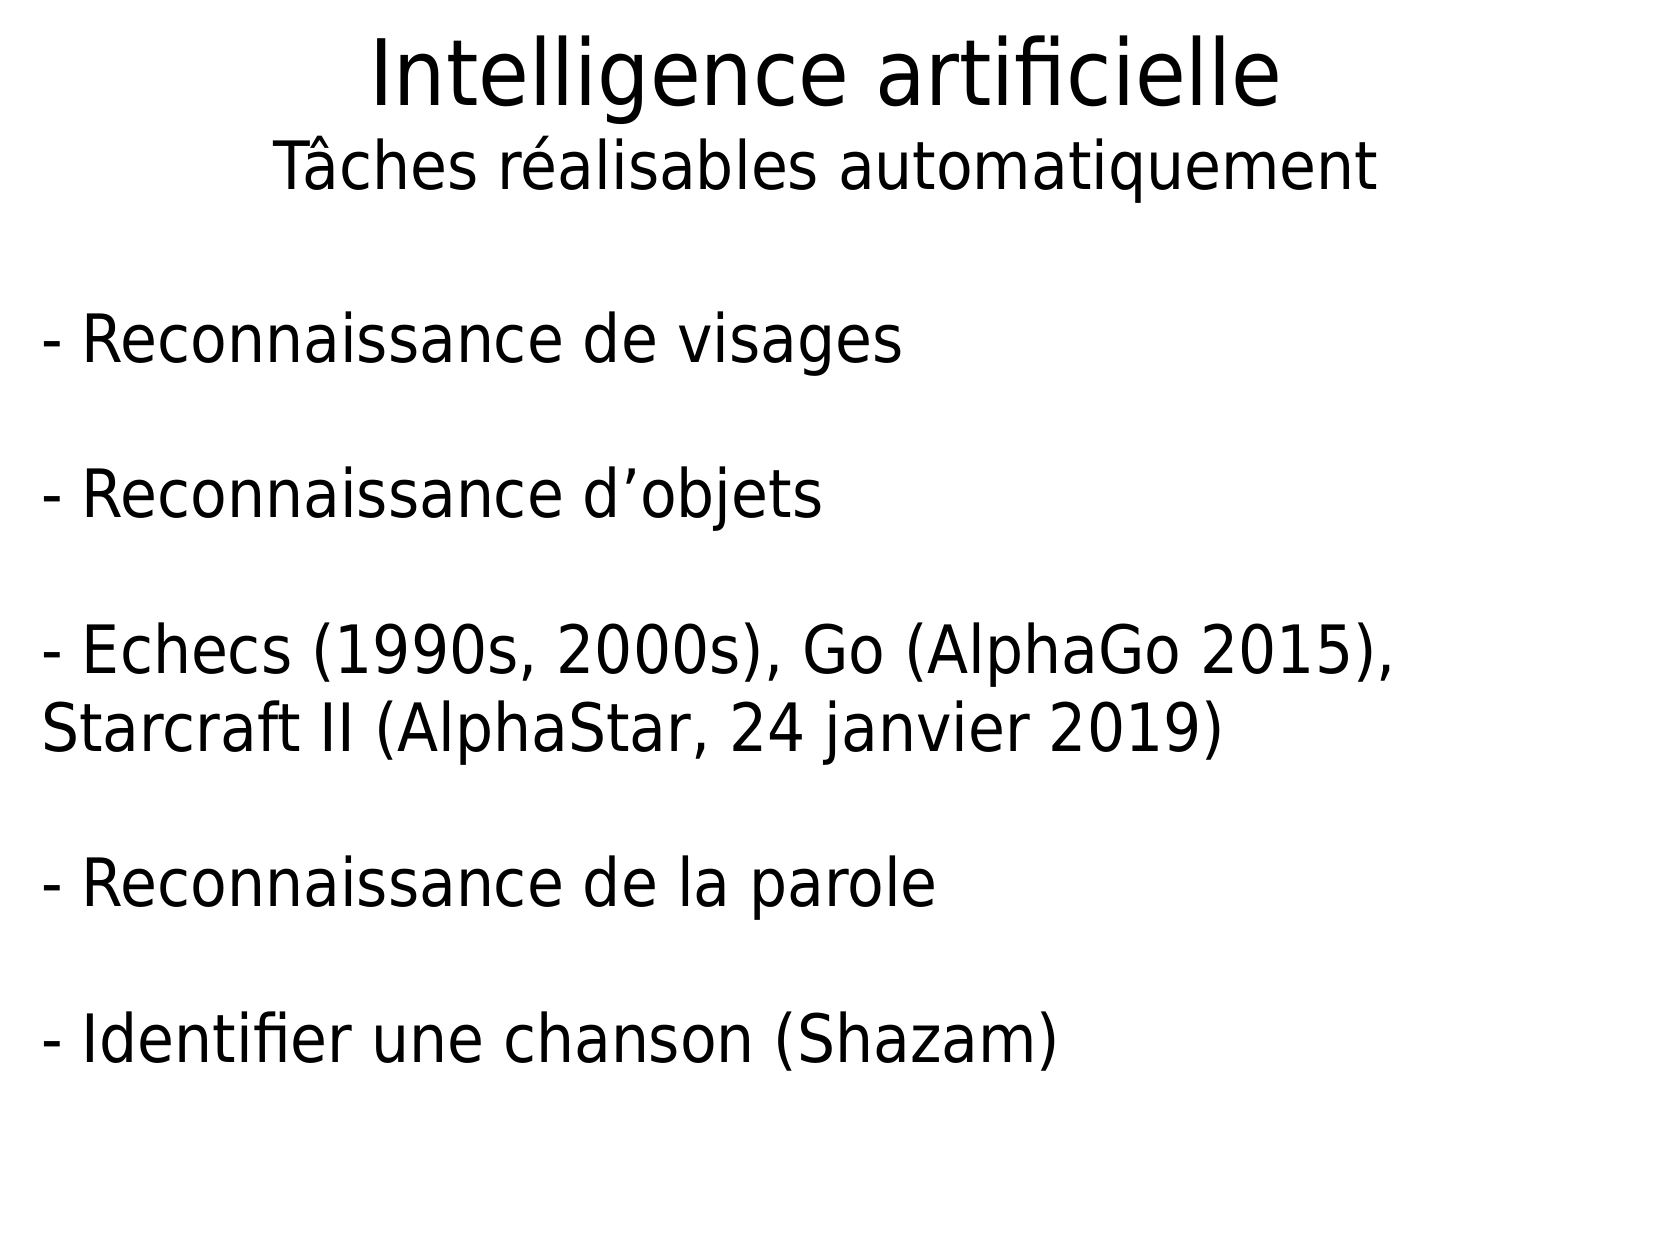

# Intelligence artificielle Tâches réalisables automatiquement
- Reconnaissance de visages
- Reconnaissance d’objets
- Echecs (1990s, 2000s), Go (AlphaGo 2015), Starcraft II (AlphaStar, 24 janvier 2019)
- Reconnaissance de la parole
- Identifier une chanson (Shazam)